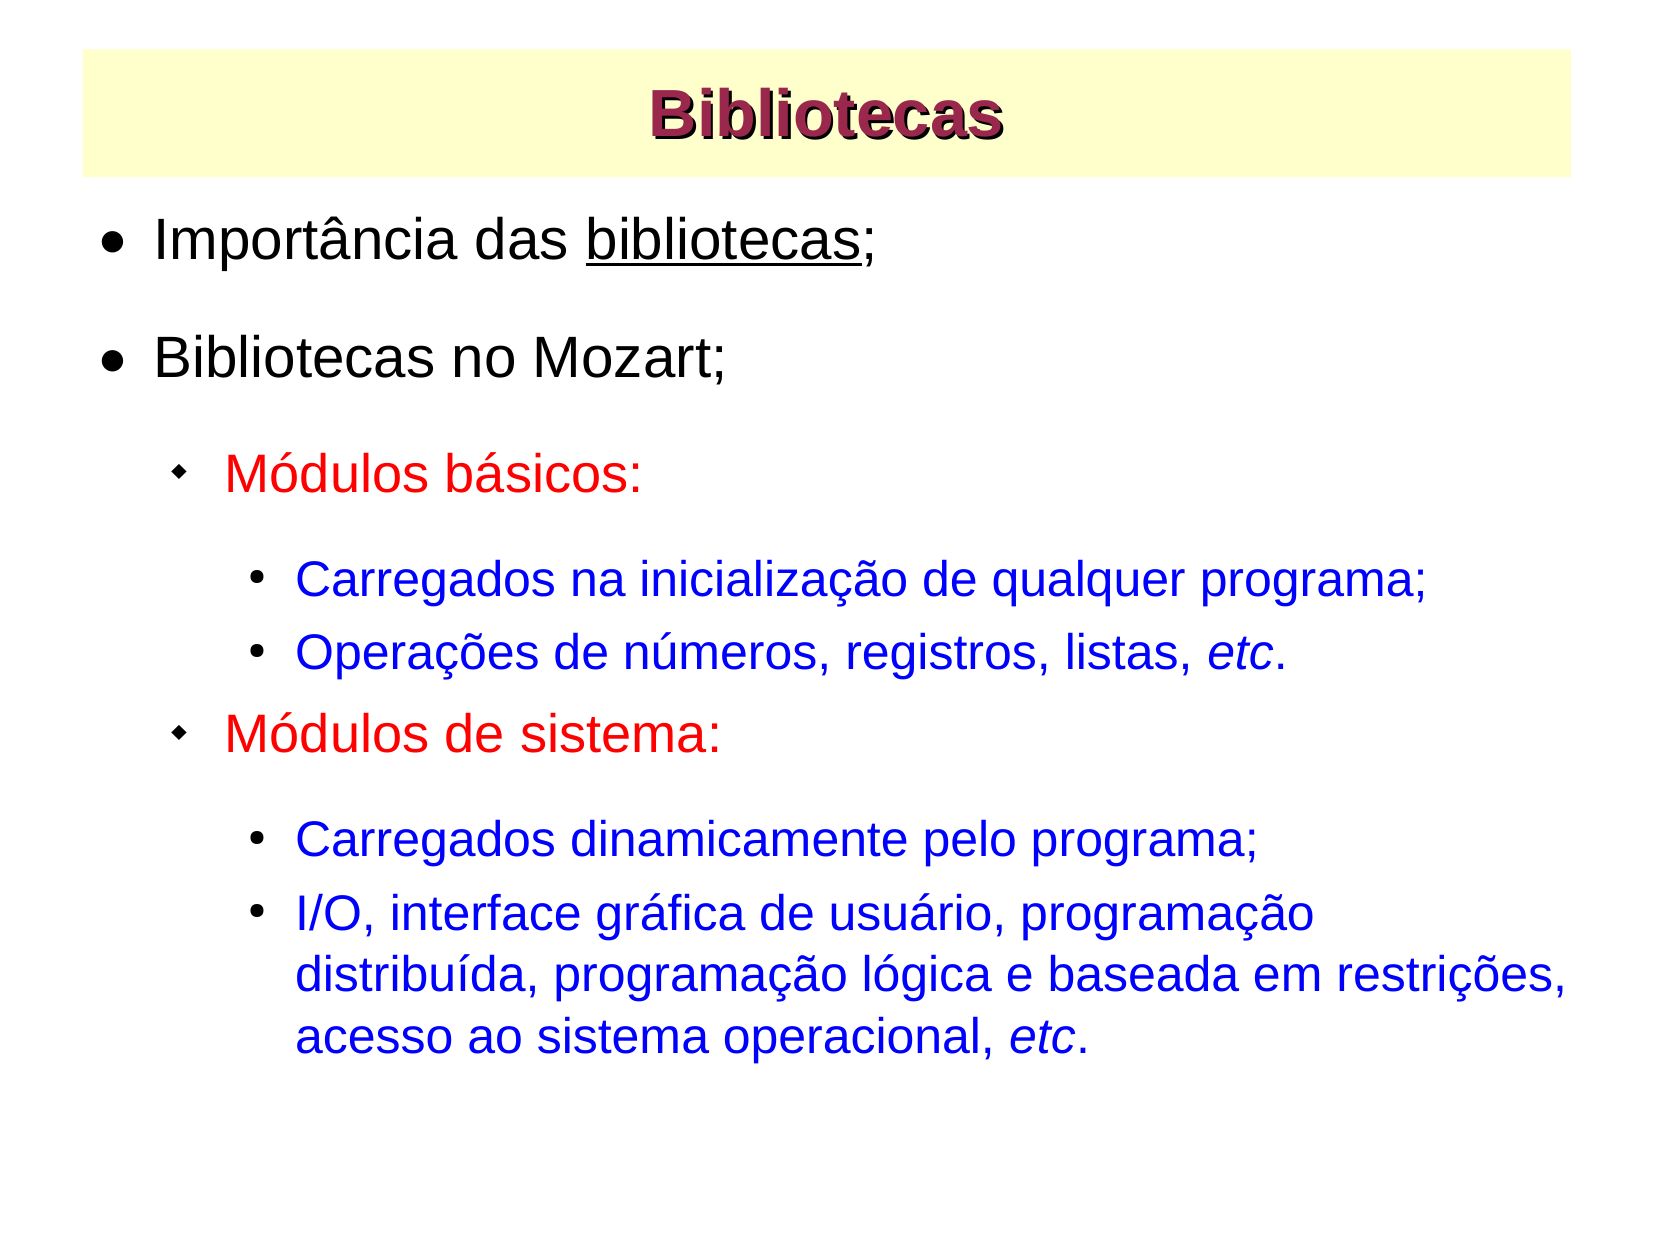

# Bibliotecas
Importância das bibliotecas;
Bibliotecas no Mozart;
Módulos básicos:
Carregados na inicialização de qualquer programa;
Operações de números, registros, listas, etc.
Módulos de sistema:
Carregados dinamicamente pelo programa;
I/O, interface gráfica de usuário, programação distribuída, programação lógica e baseada em restrições, acesso ao sistema operacional, etc.